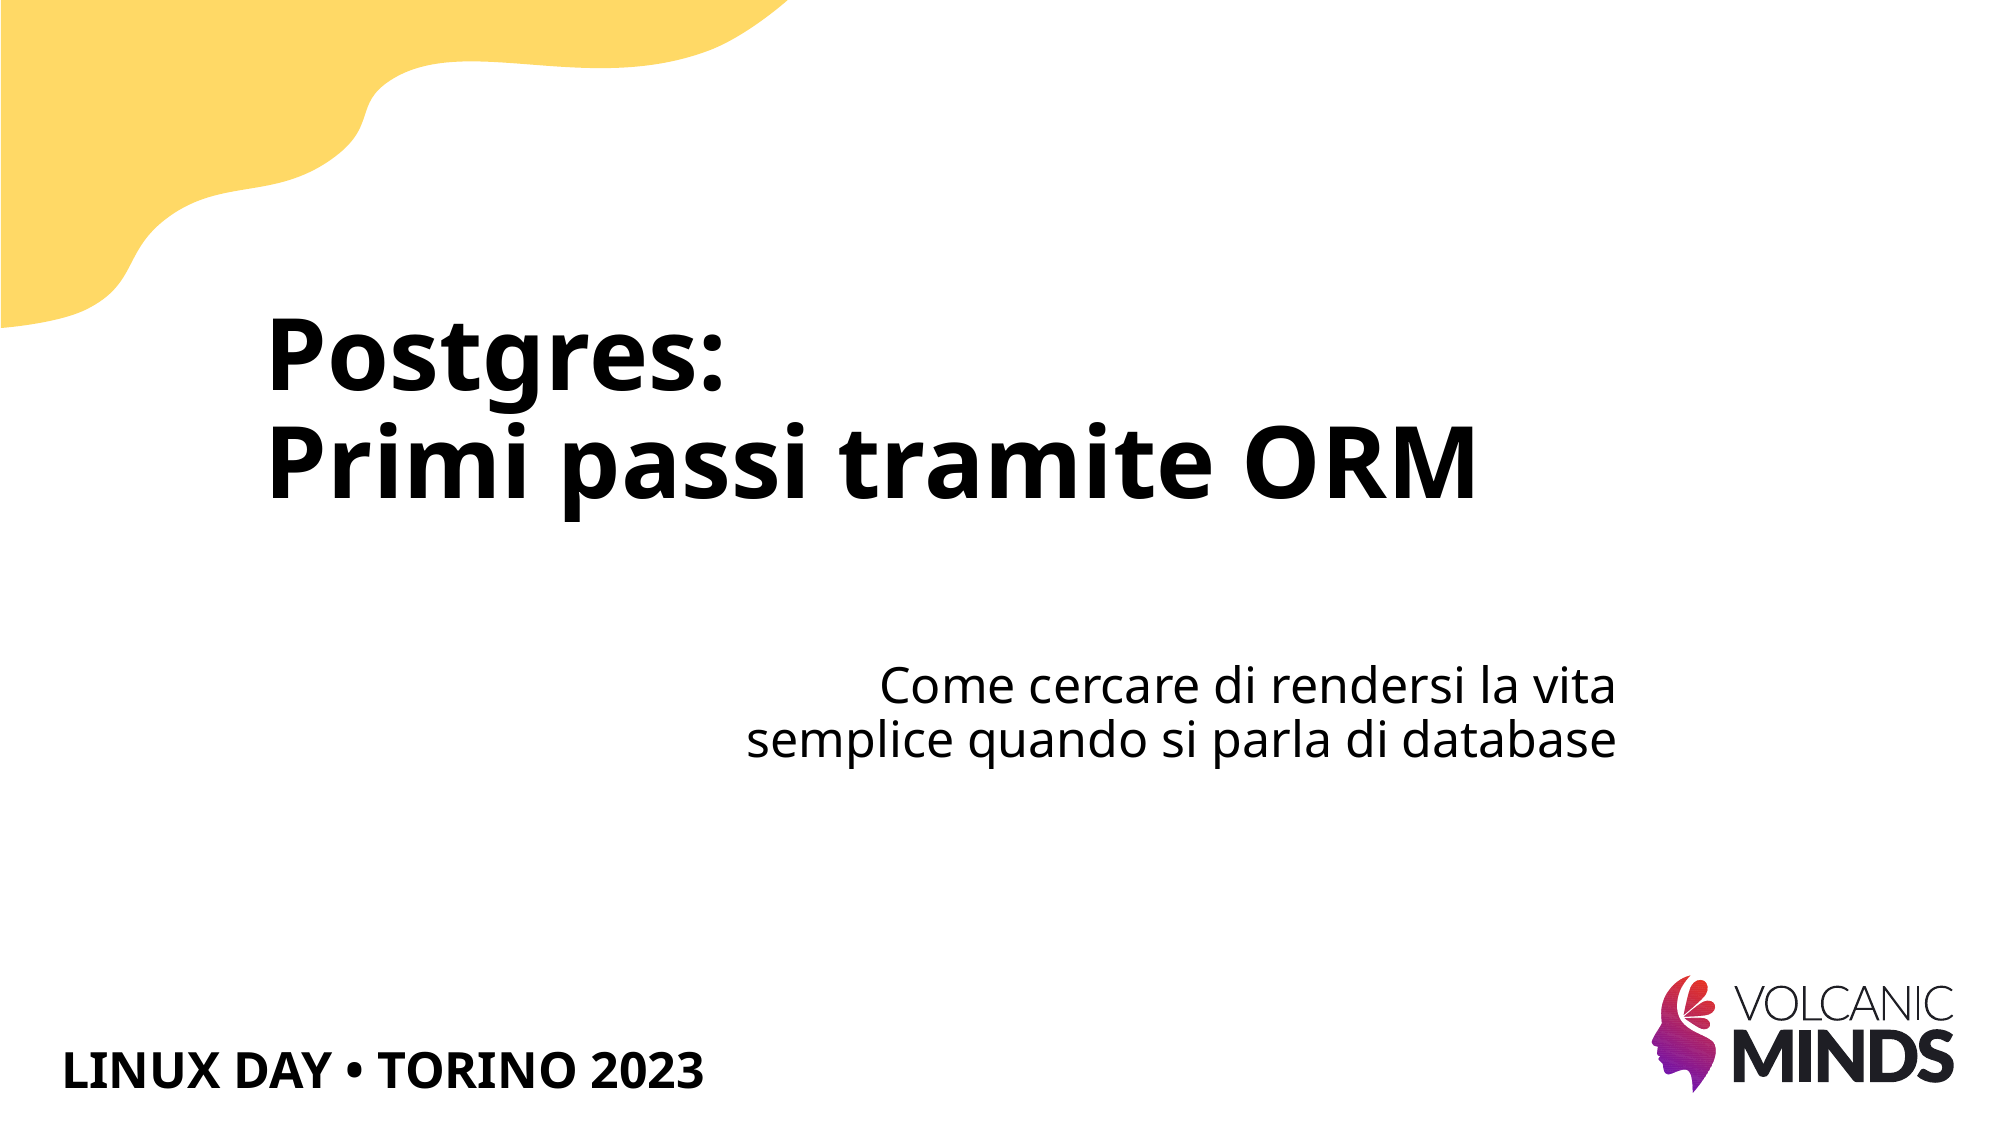

# Postgres: Primi passi tramite ORM
Come cercare di rendersi la vita semplice quando si parla di database
LINUX DAY • TORINO 2023